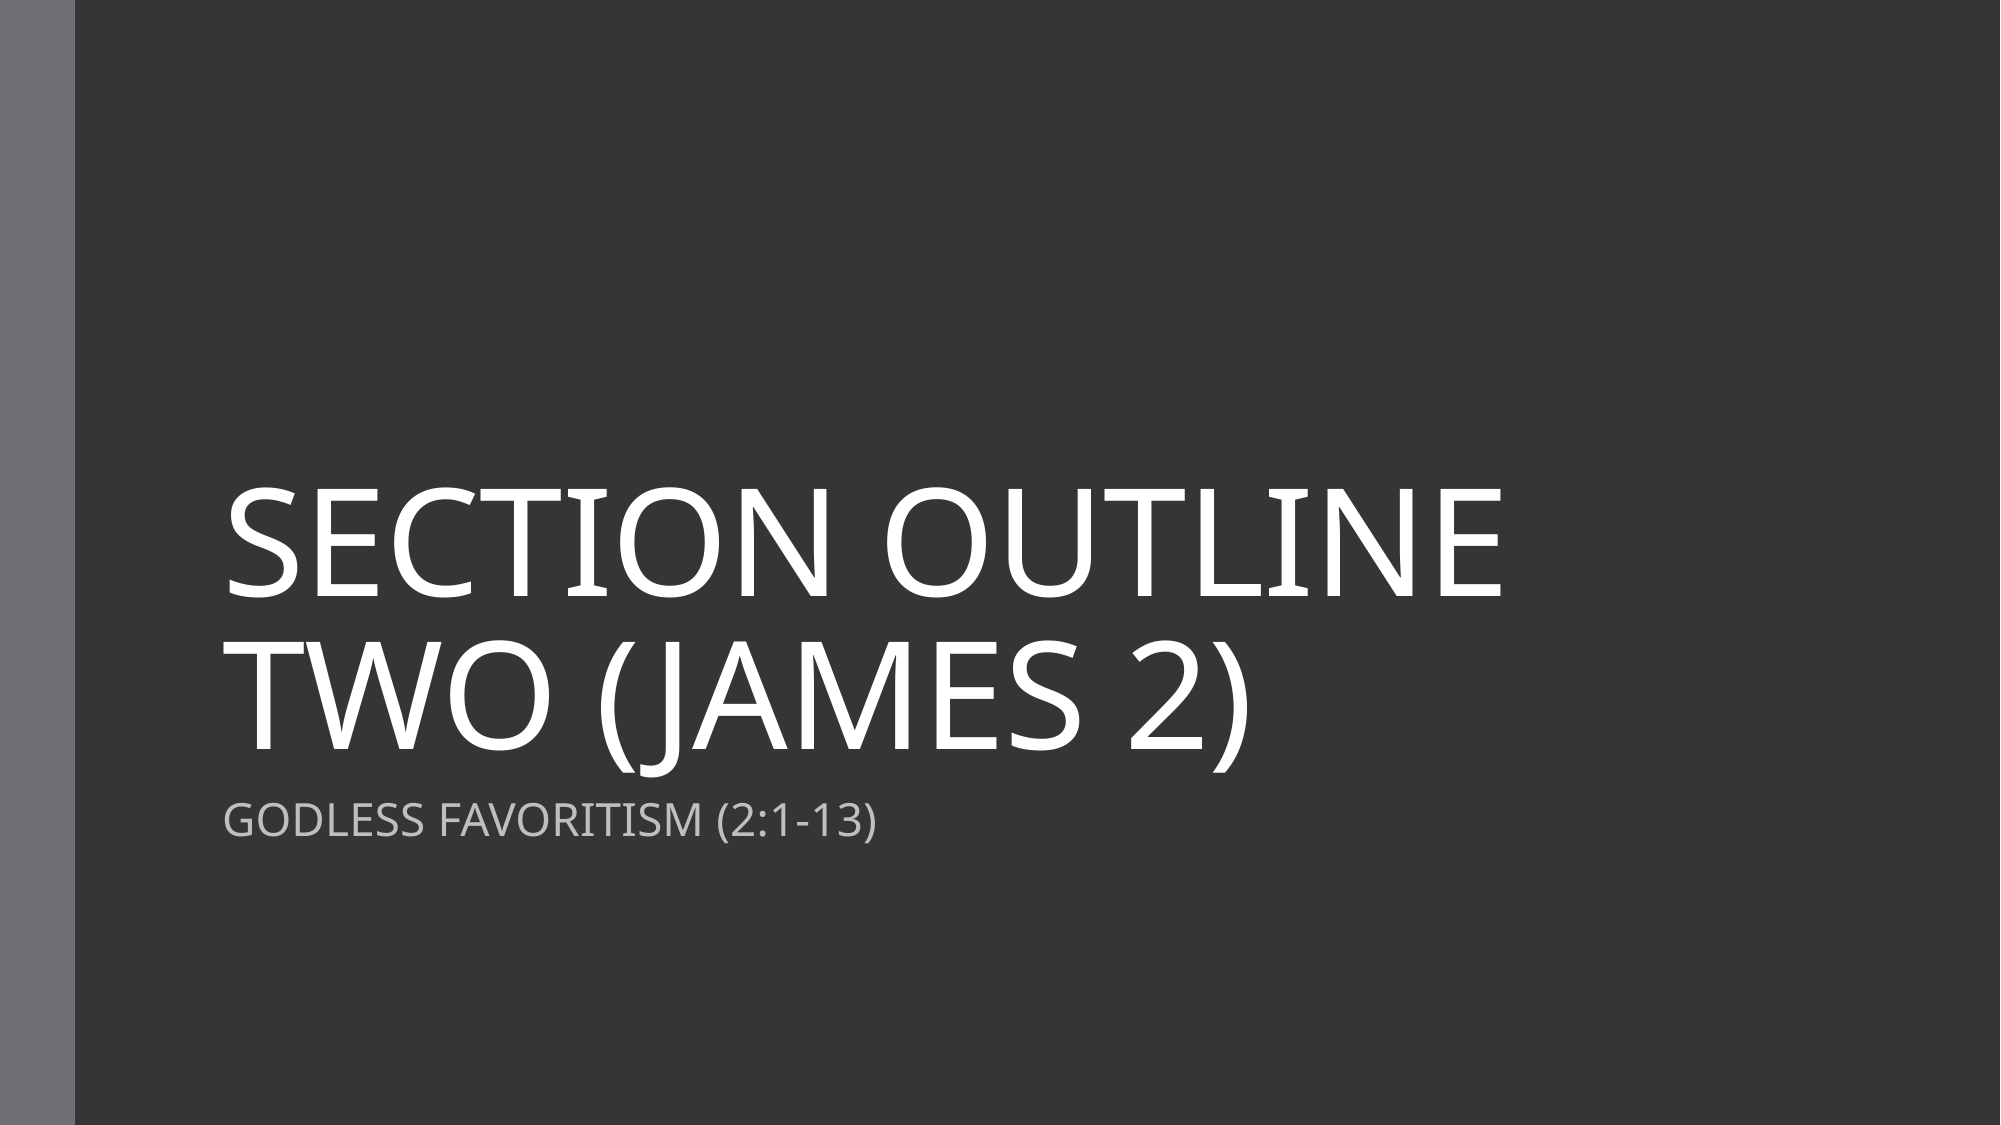

# SECTION OUTLINE TWO (JAMES 2)
GODLESS FAVORITISM (2:1-13)